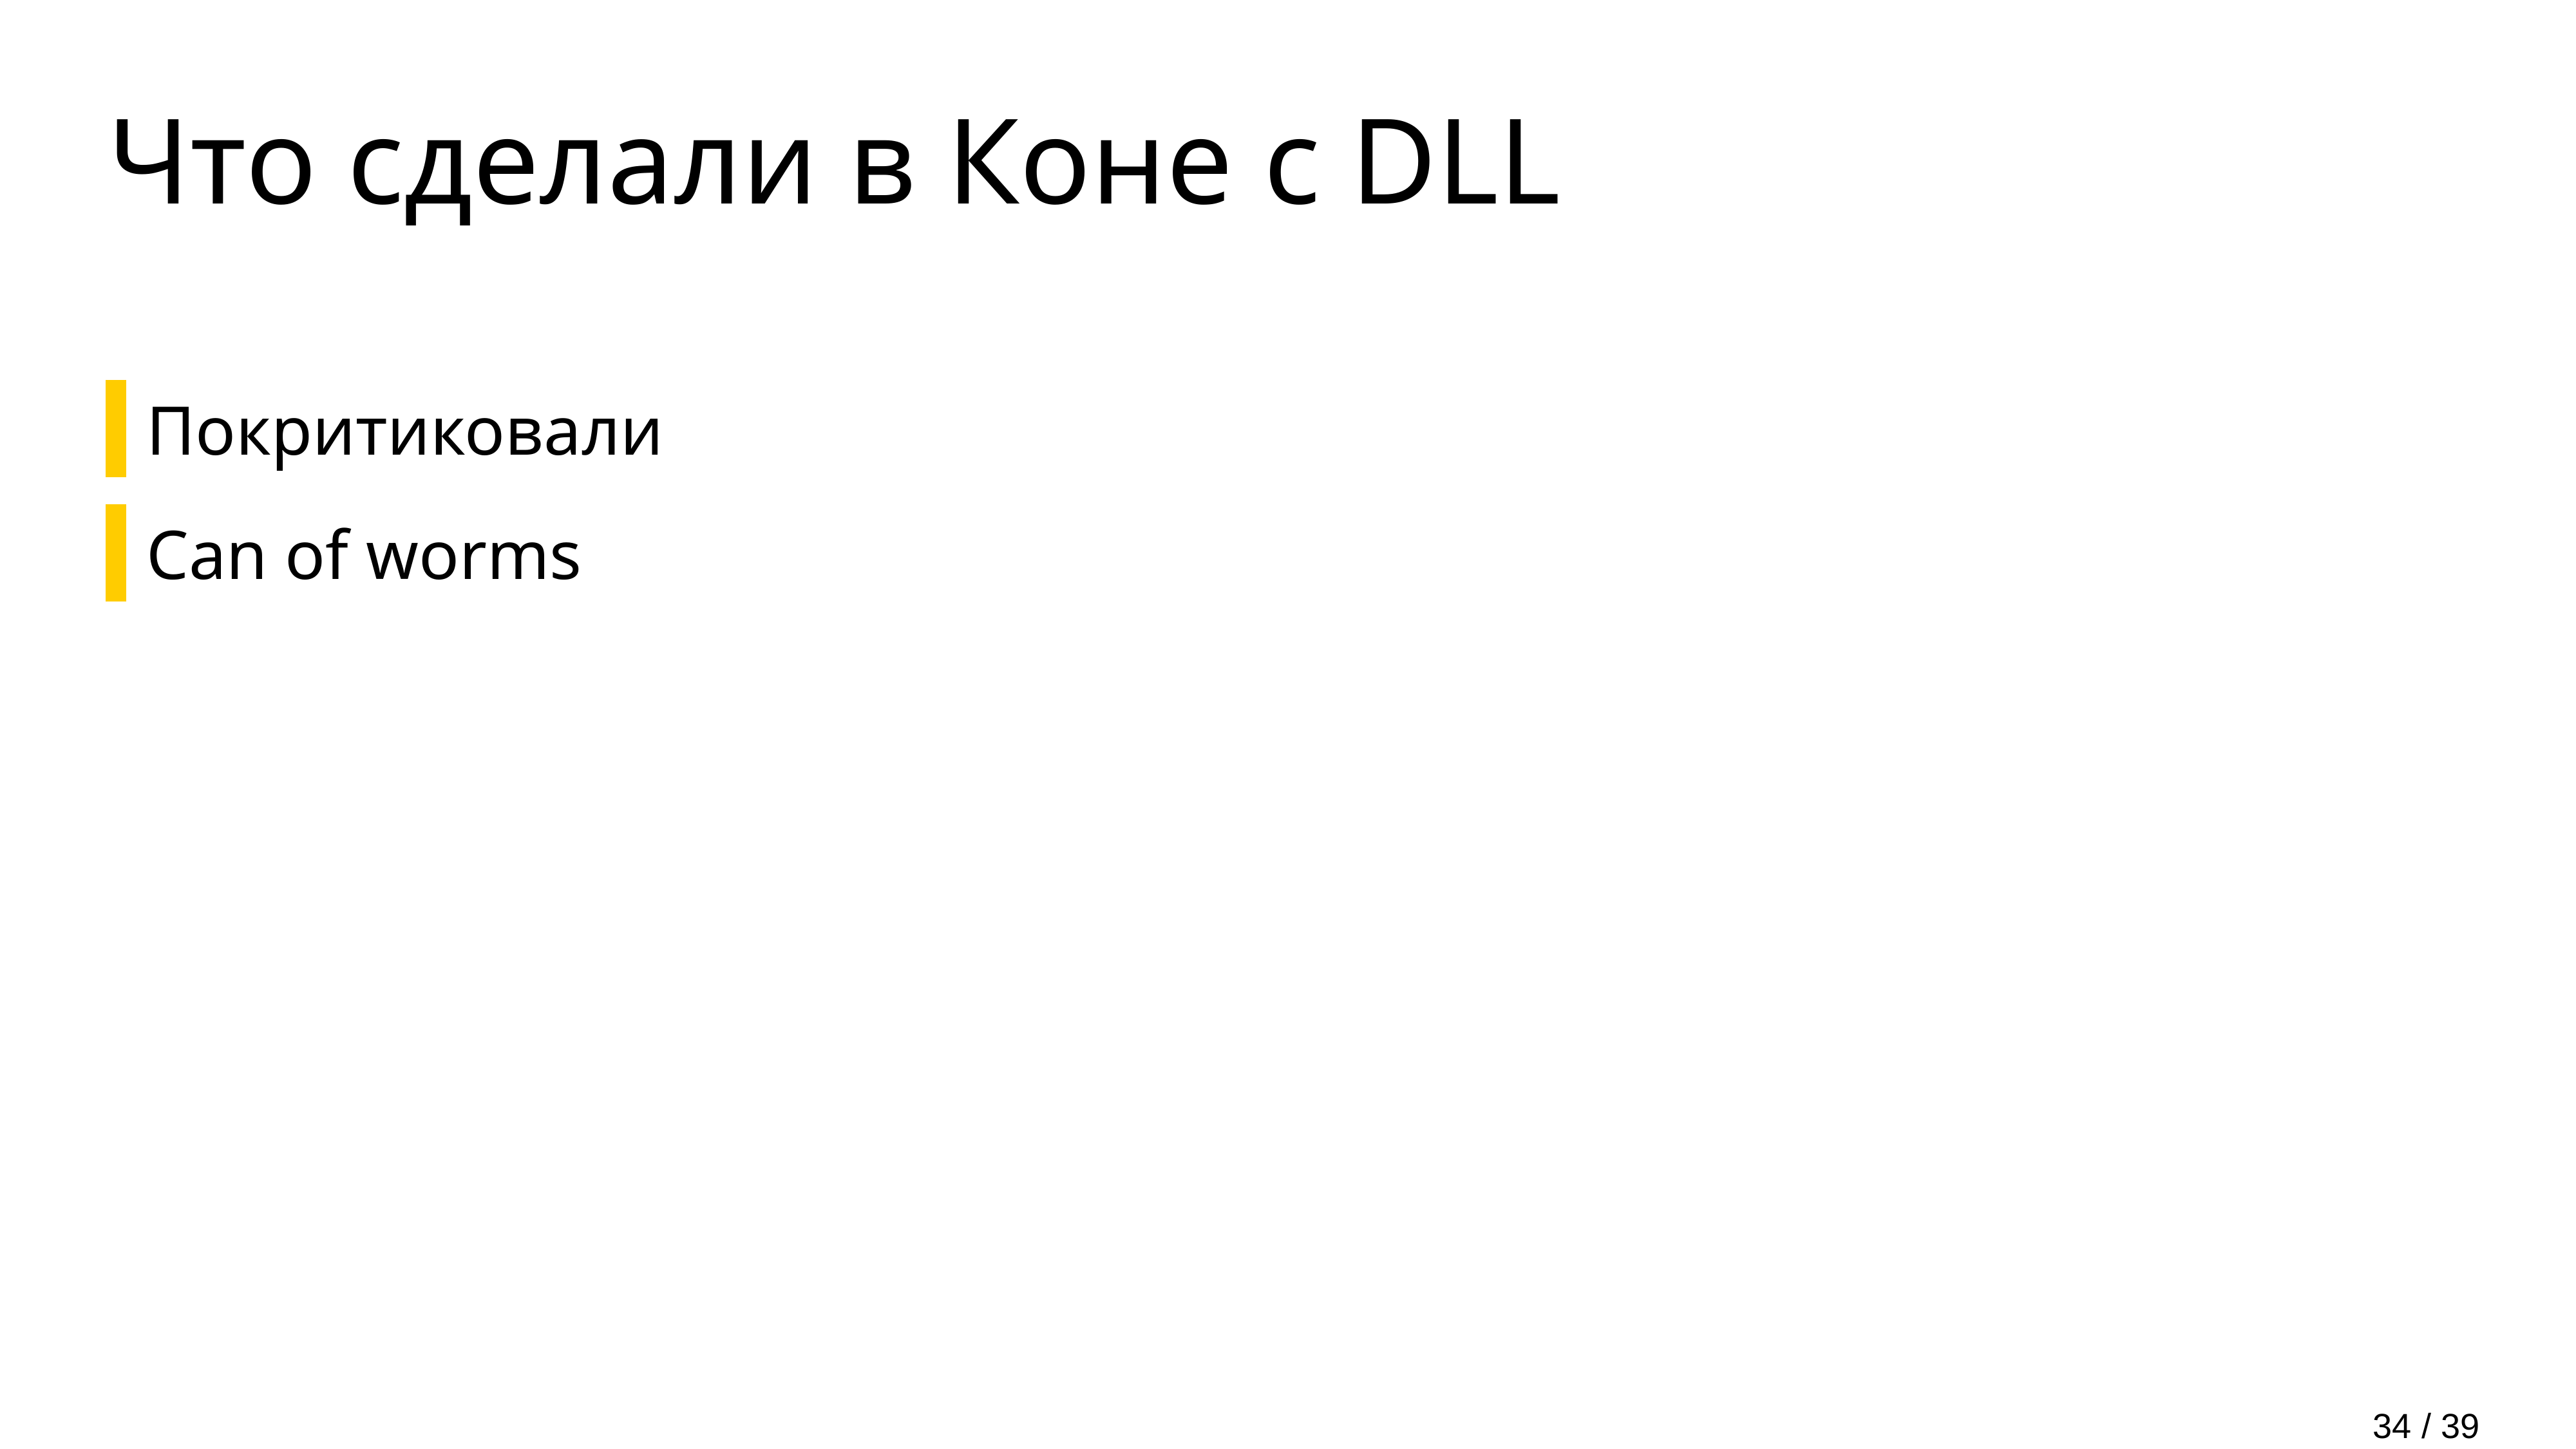

# Что сделали в Коне с DLL
 Покритиковали
 Can of worms